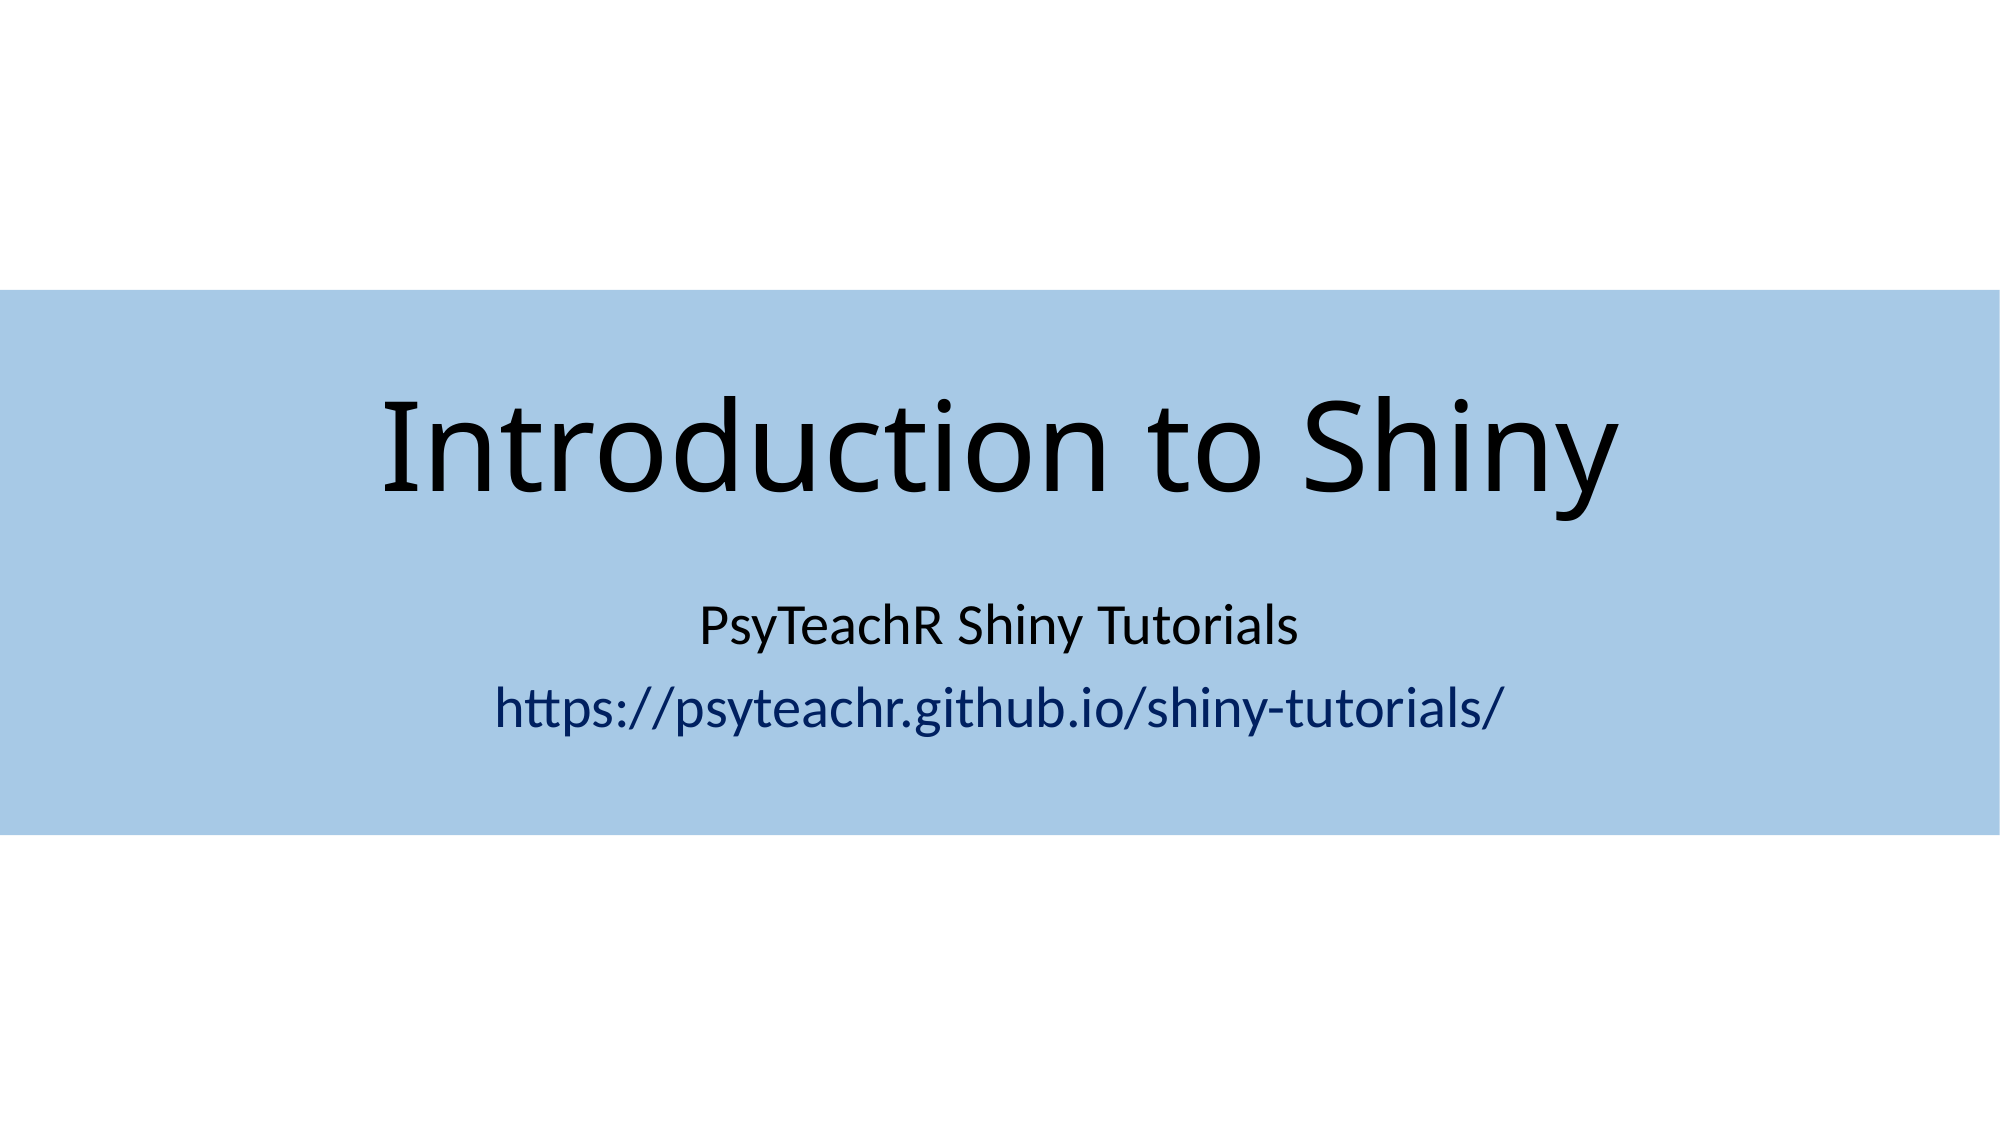

# Introduction to Shiny
PsyTeachR Shiny Tutorials
https://psyteachr.github.io/shiny-tutorials/